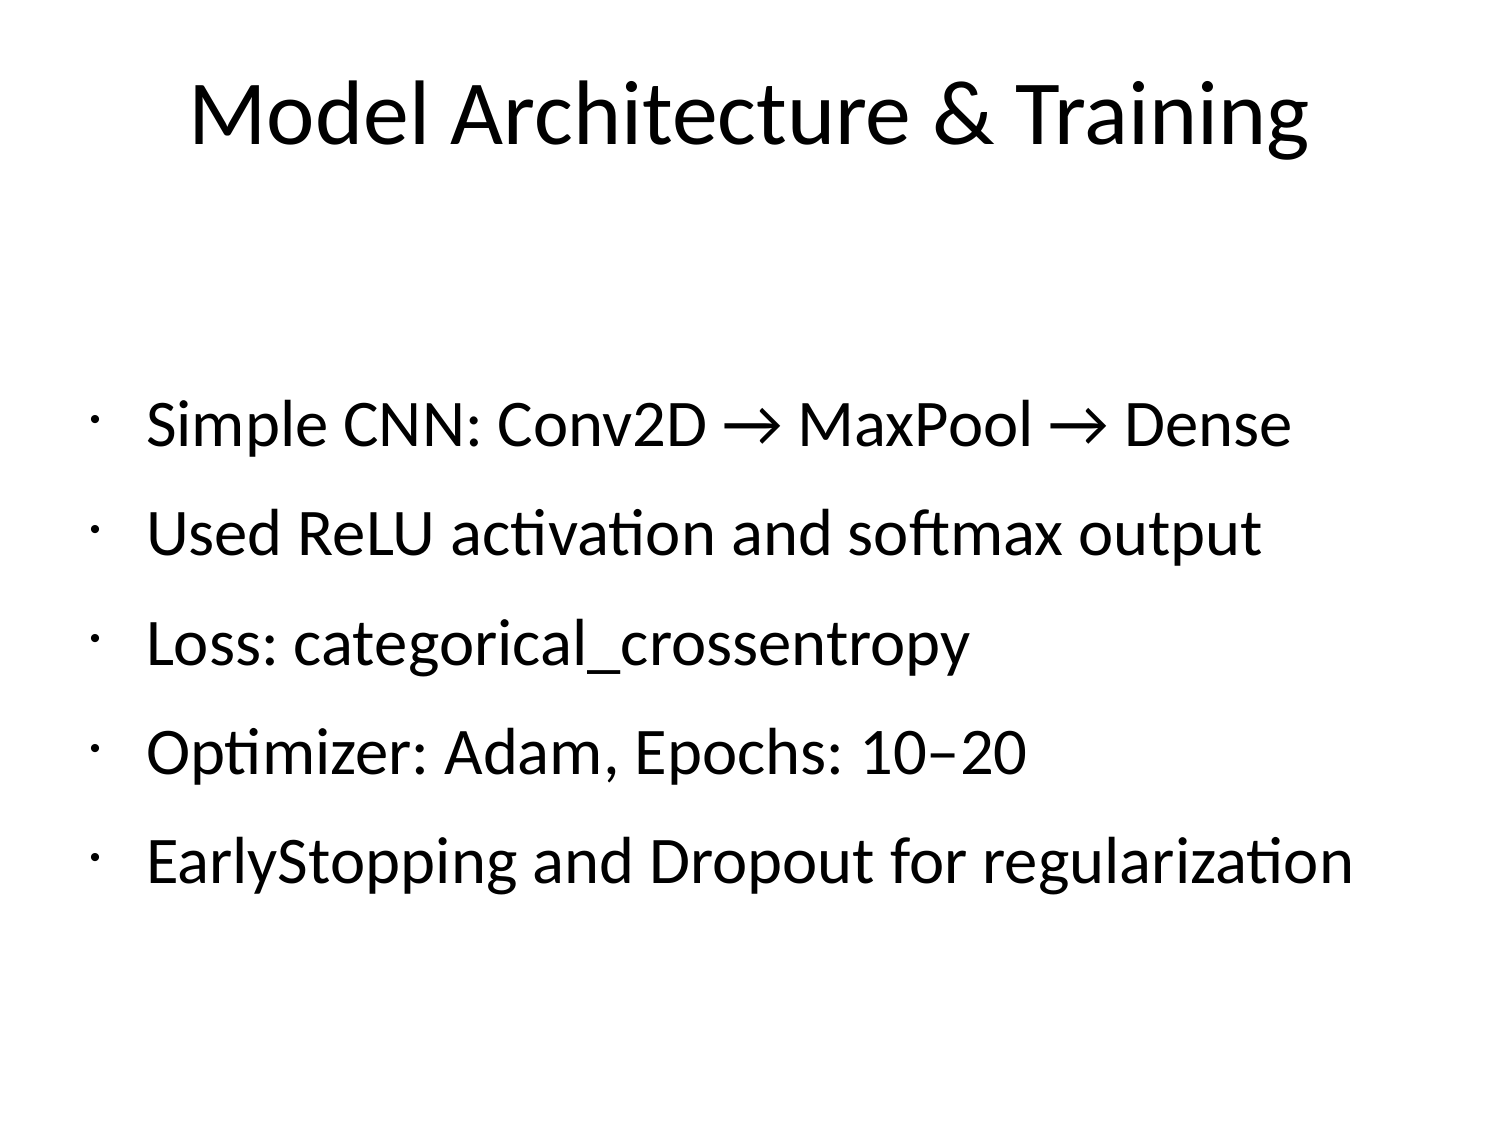

# Model Architecture & Training
Simple CNN: Conv2D → MaxPool → Dense
Used ReLU activation and softmax output
Loss: categorical_crossentropy
Optimizer: Adam, Epochs: 10–20
EarlyStopping and Dropout for regularization